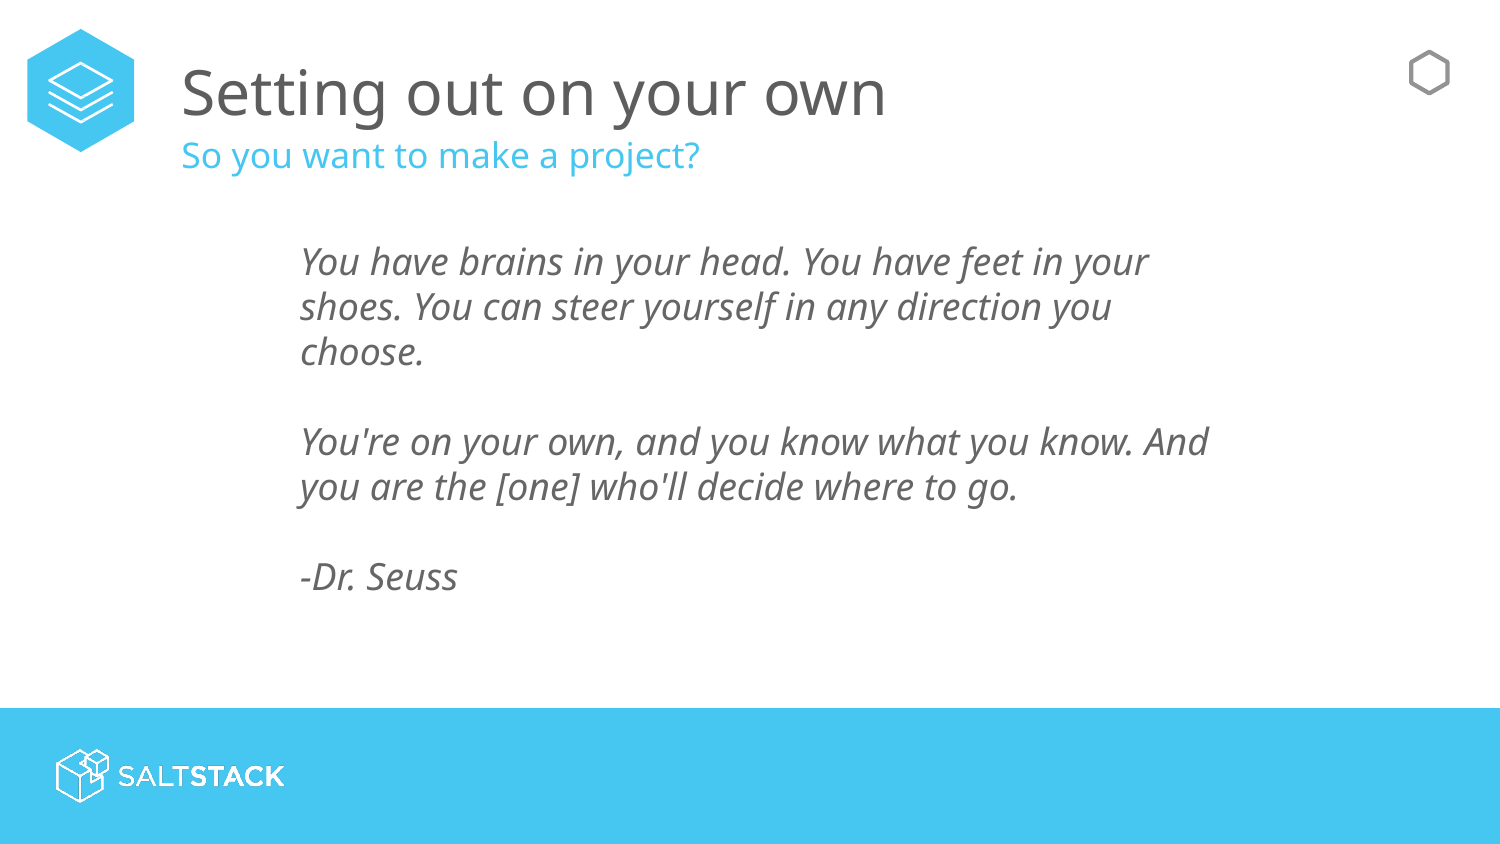

Setting out on your own
So you want to make a project?
You have brains in your head. You have feet in your shoes. You can steer yourself in any direction you choose.
You're on your own, and you know what you know. And you are the [one] who'll decide where to go.
-Dr. Seuss